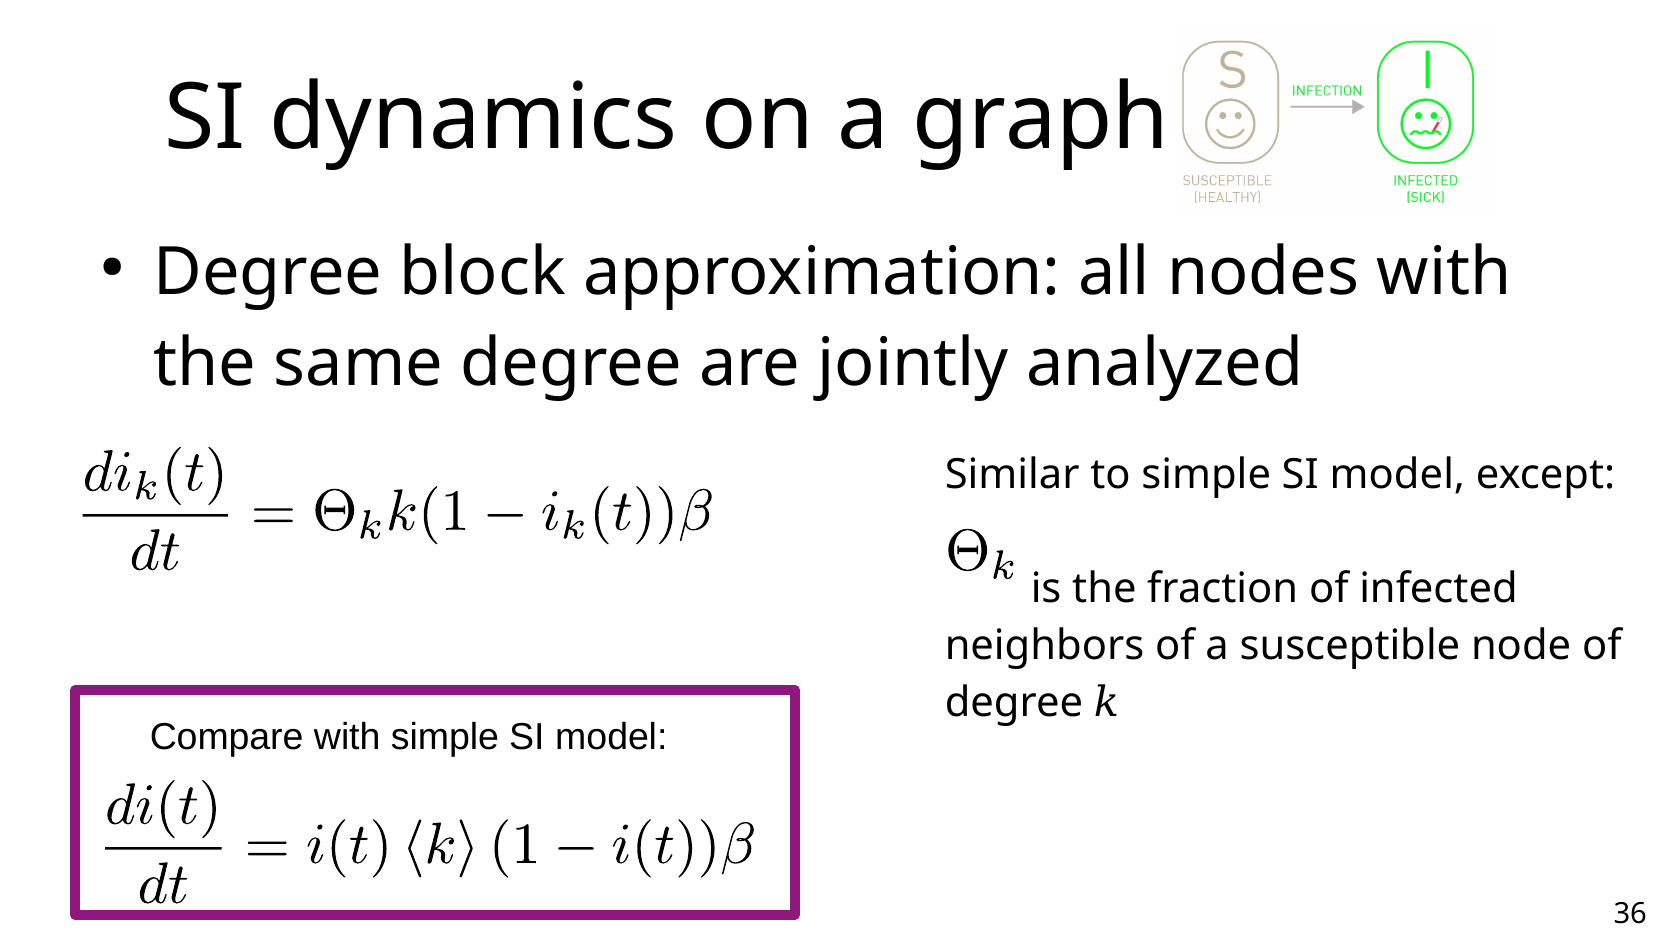

# SI dynamics on a graph
Degree block approximation: all nodes with the same degree are jointly analyzed
Similar to simple SI model, except:
 is the fraction of infected neighbors of a susceptible node of degree k
Compare with simple SI model:
36